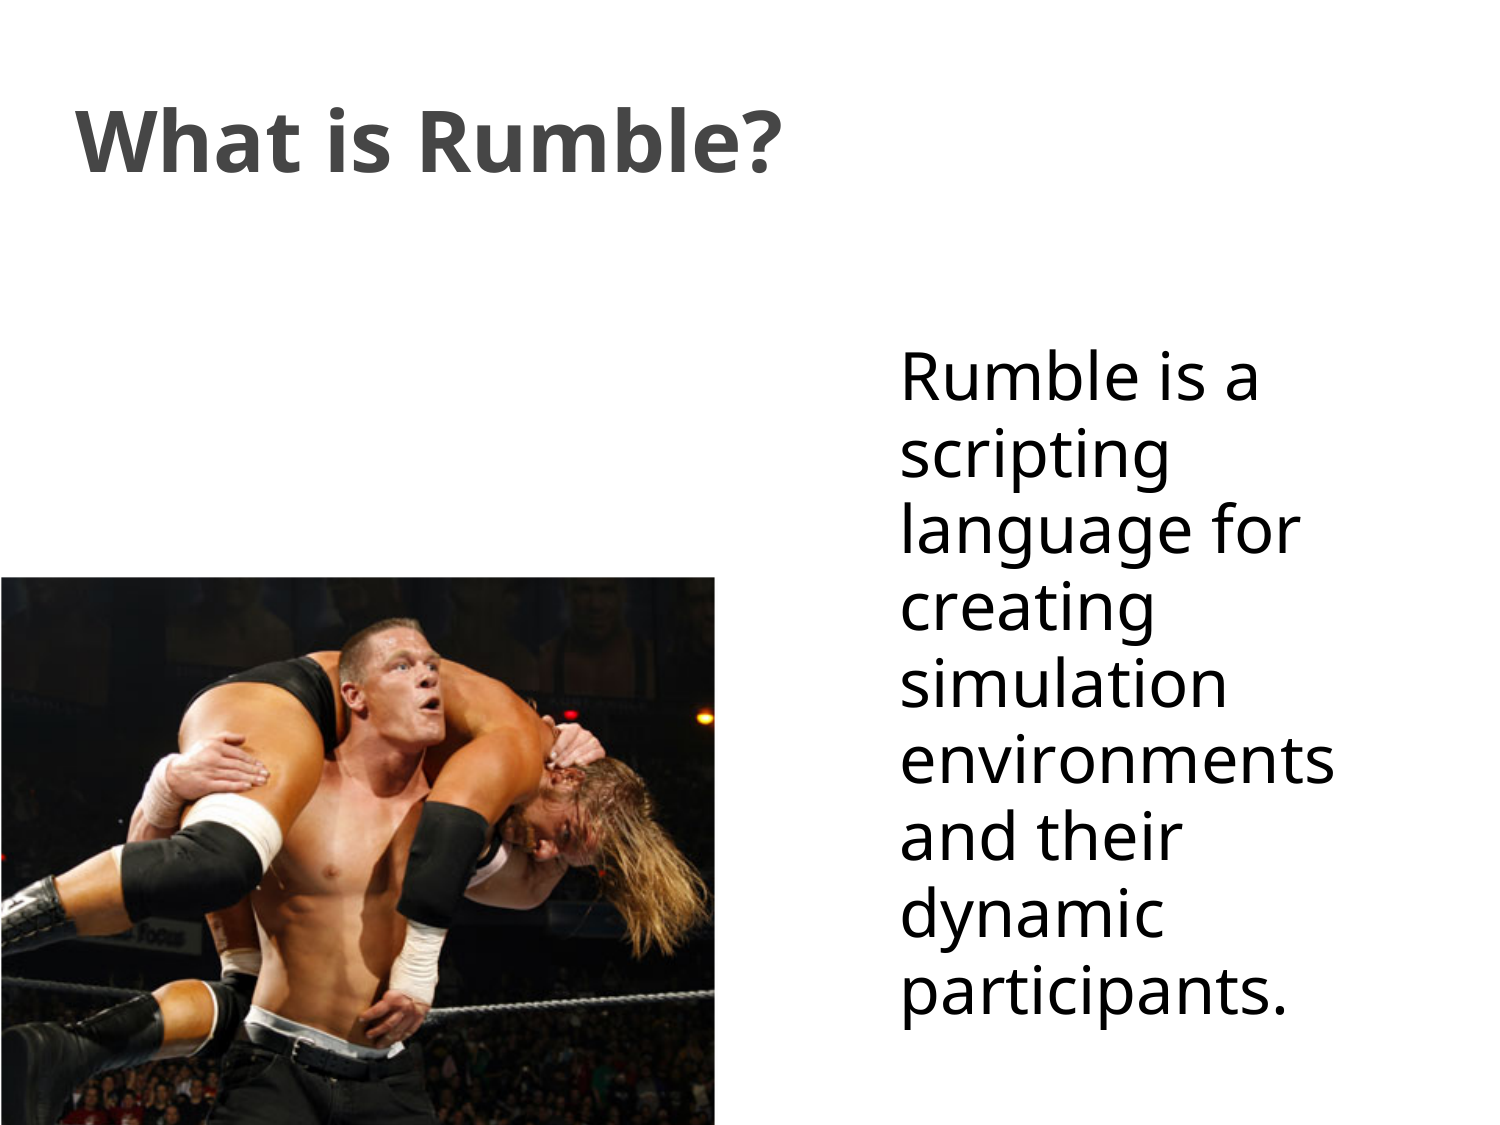

# What is Rumble?
Rumble is a scripting language for creating simulation environments and their dynamic participants.